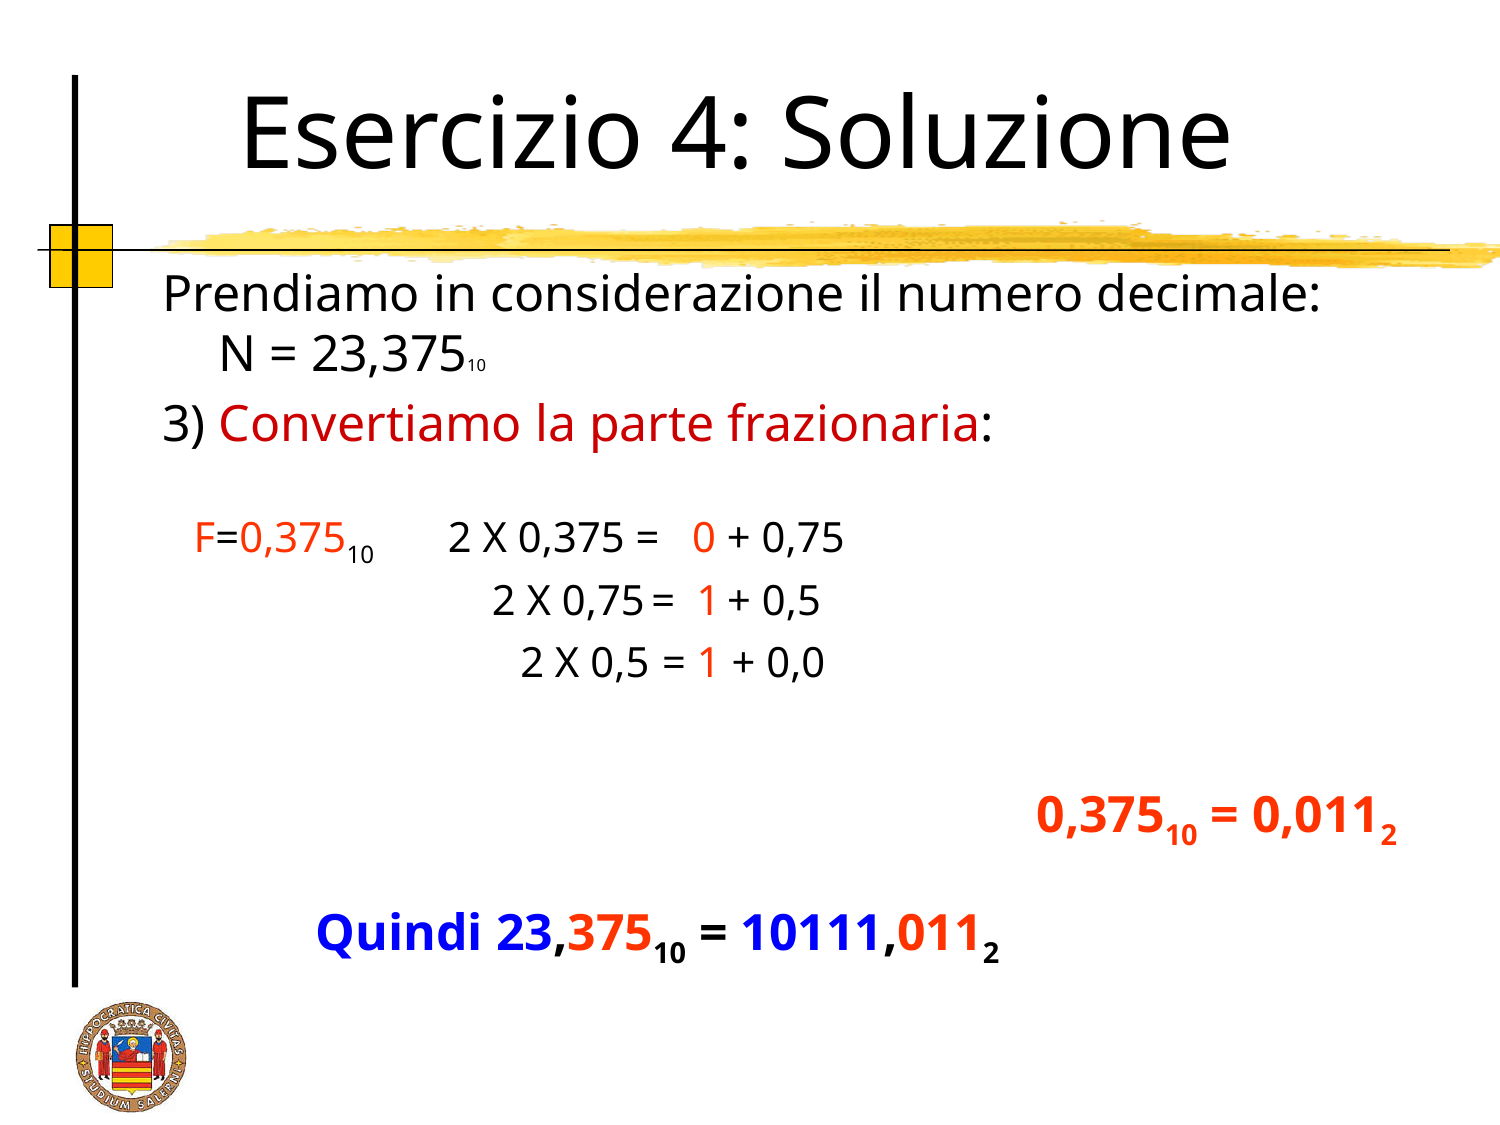

Esercizio 4: Soluzione
# Prendiamo in considerazione il numero decimale: N = 23,37510
3) Convertiamo la parte frazionaria:
2 X 0,375 = 0 + 0,75
F=0,37510
2 X 0,75 = 1 + 0,5
2 X 0,5 = 1 + 0,0
0,37510 = 0,0112
Quindi 23,37510 = 10111,0112